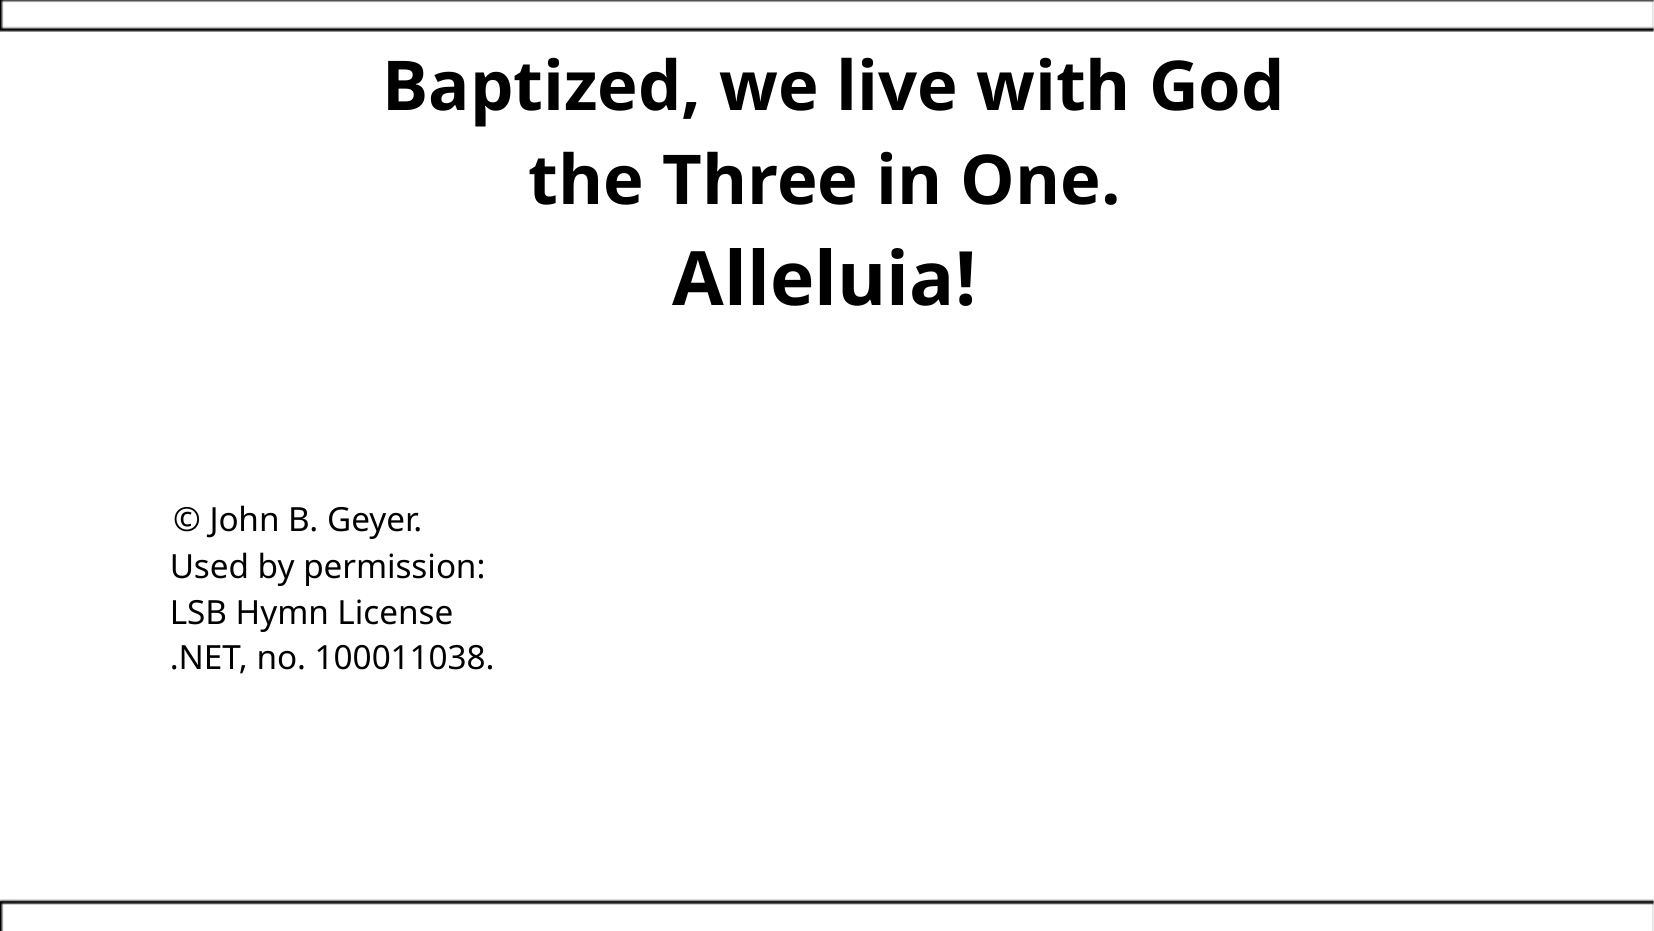

Baptized, we live with God
the Three in One.
Alleluia!
 © John B. Geyer.
 Used by permission:
 LSB Hymn License
 .NET, no. 100011038.